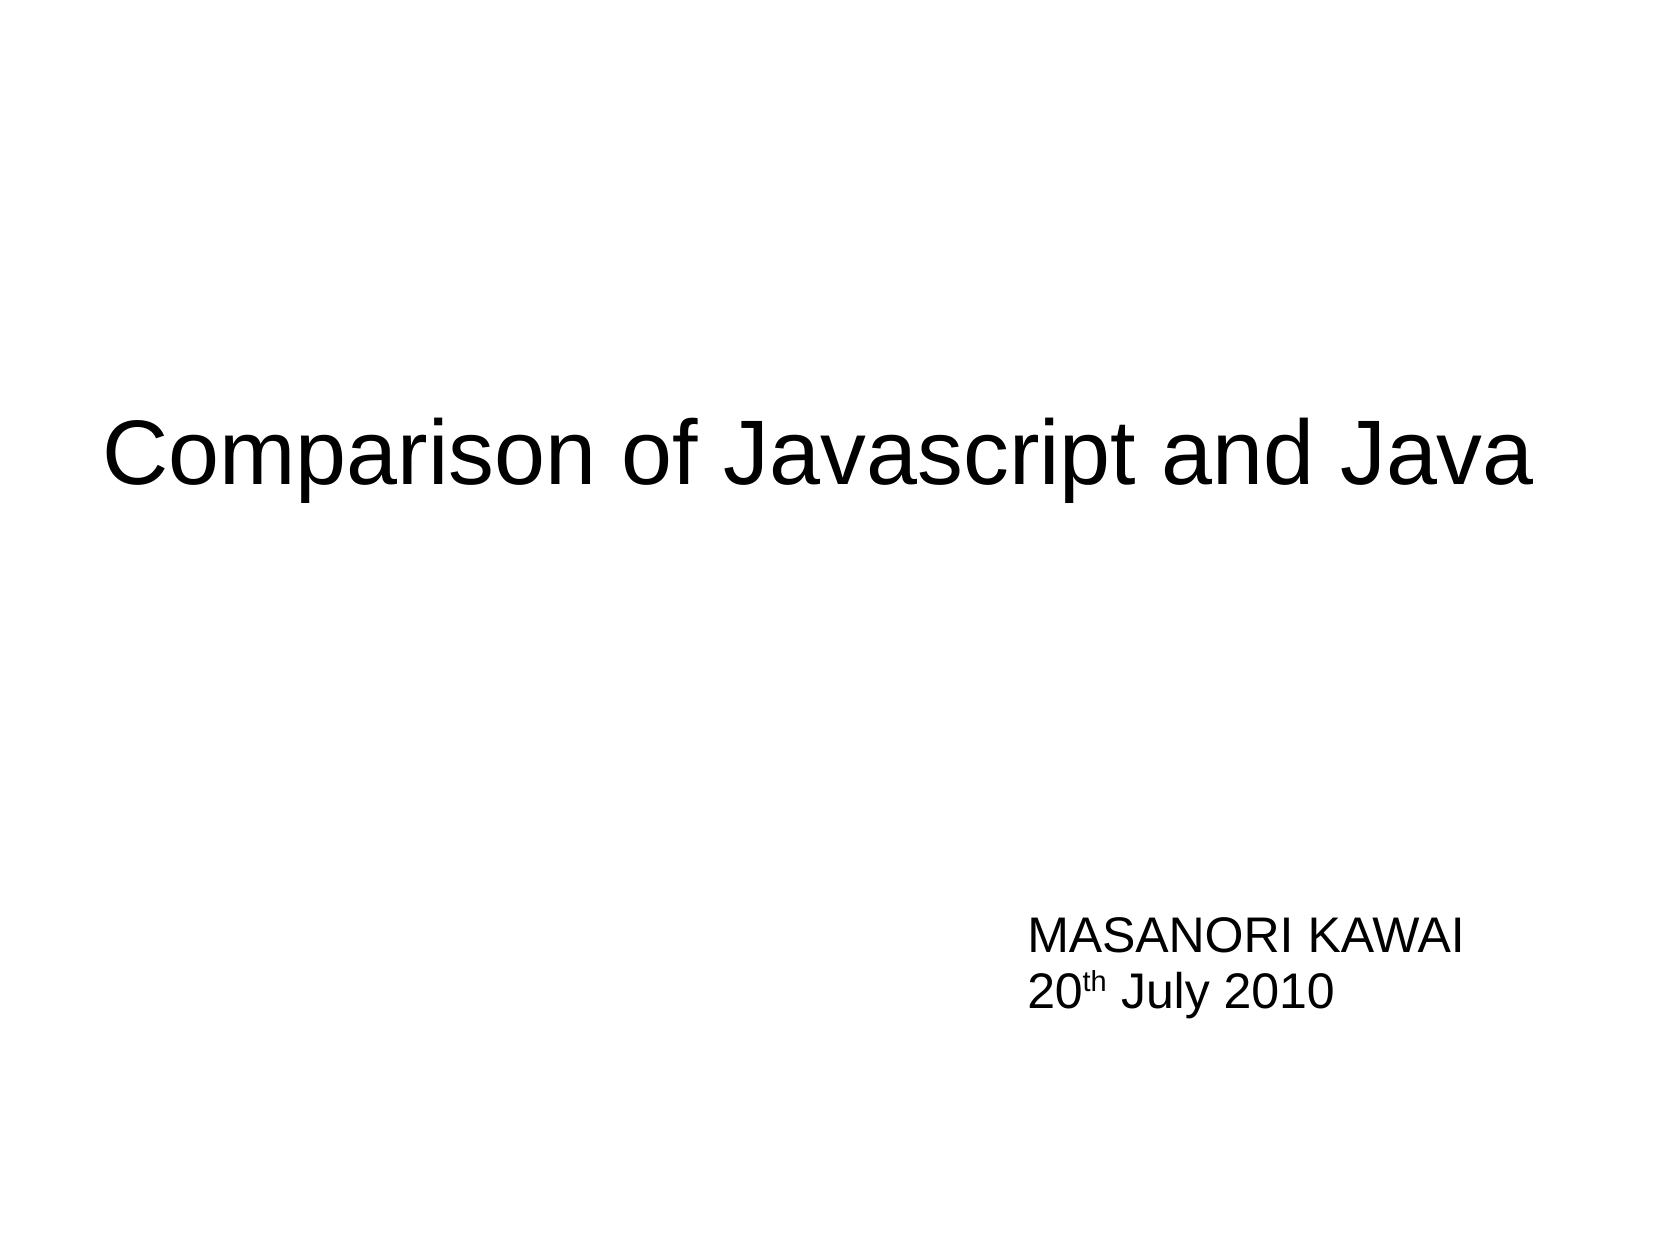

# Comparison of Javascript and Java
MASANORI KAWAI
20th July 2010